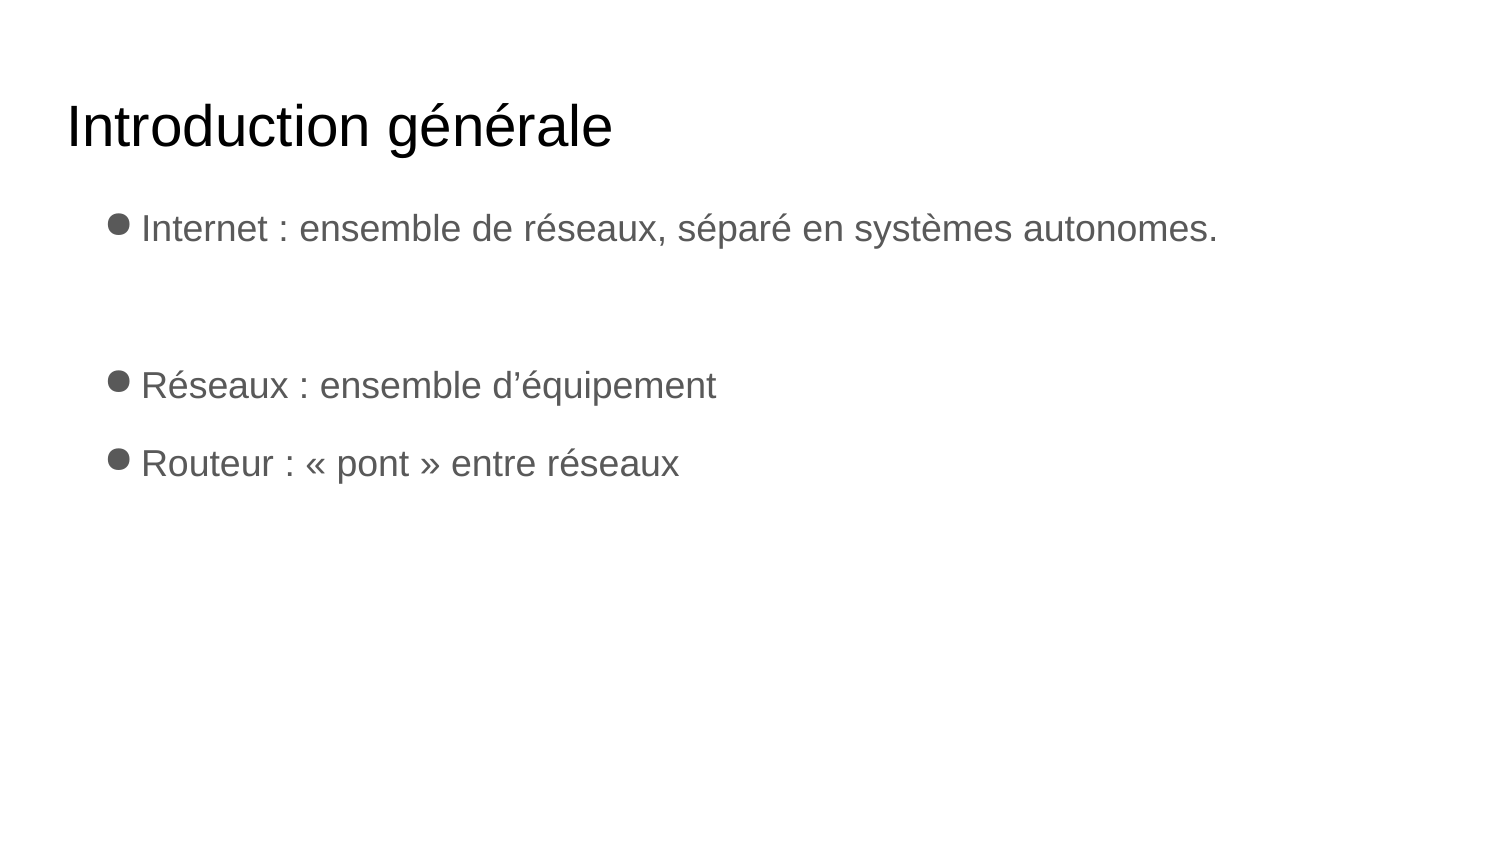

# Introduction générale
Internet : ensemble de réseaux, séparé en systèmes autonomes.
Réseaux : ensemble d’équipement
Routeur : « pont » entre réseaux